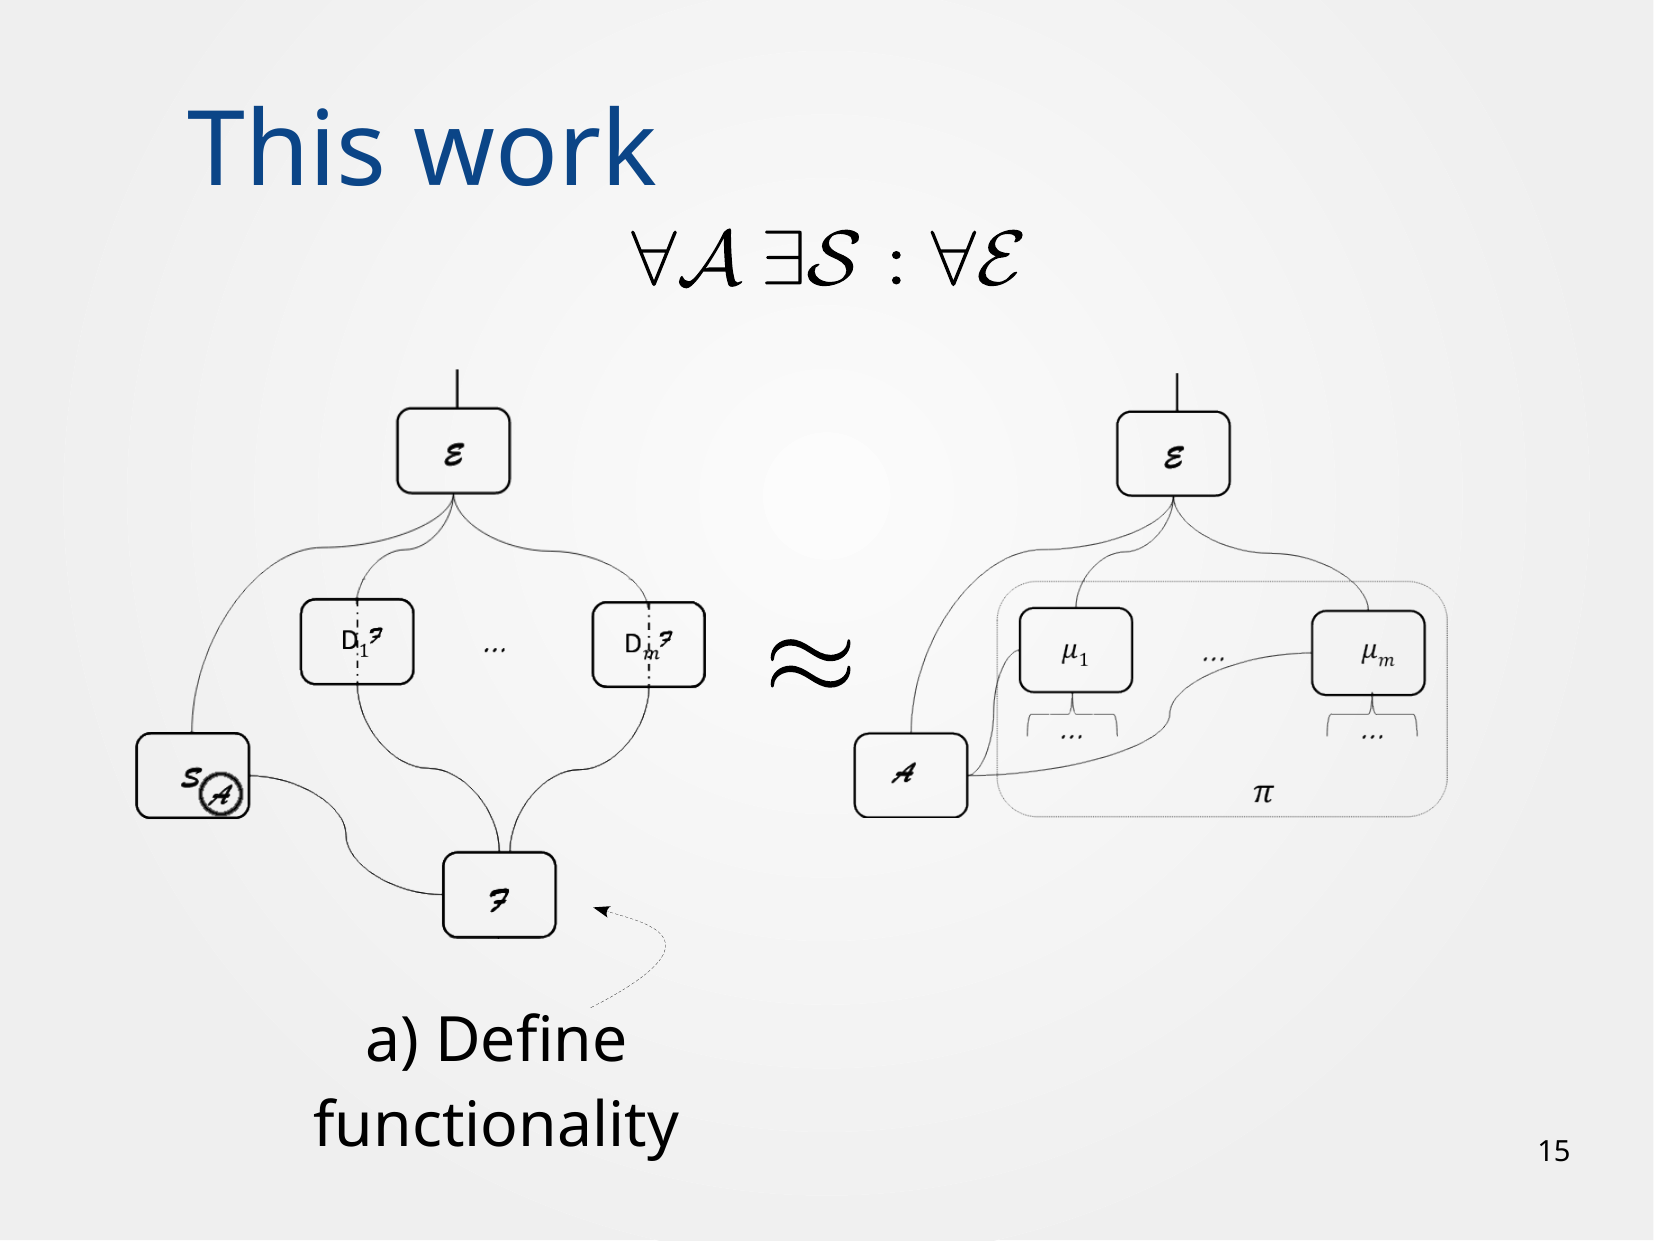

# This work
a) Define functionality
15